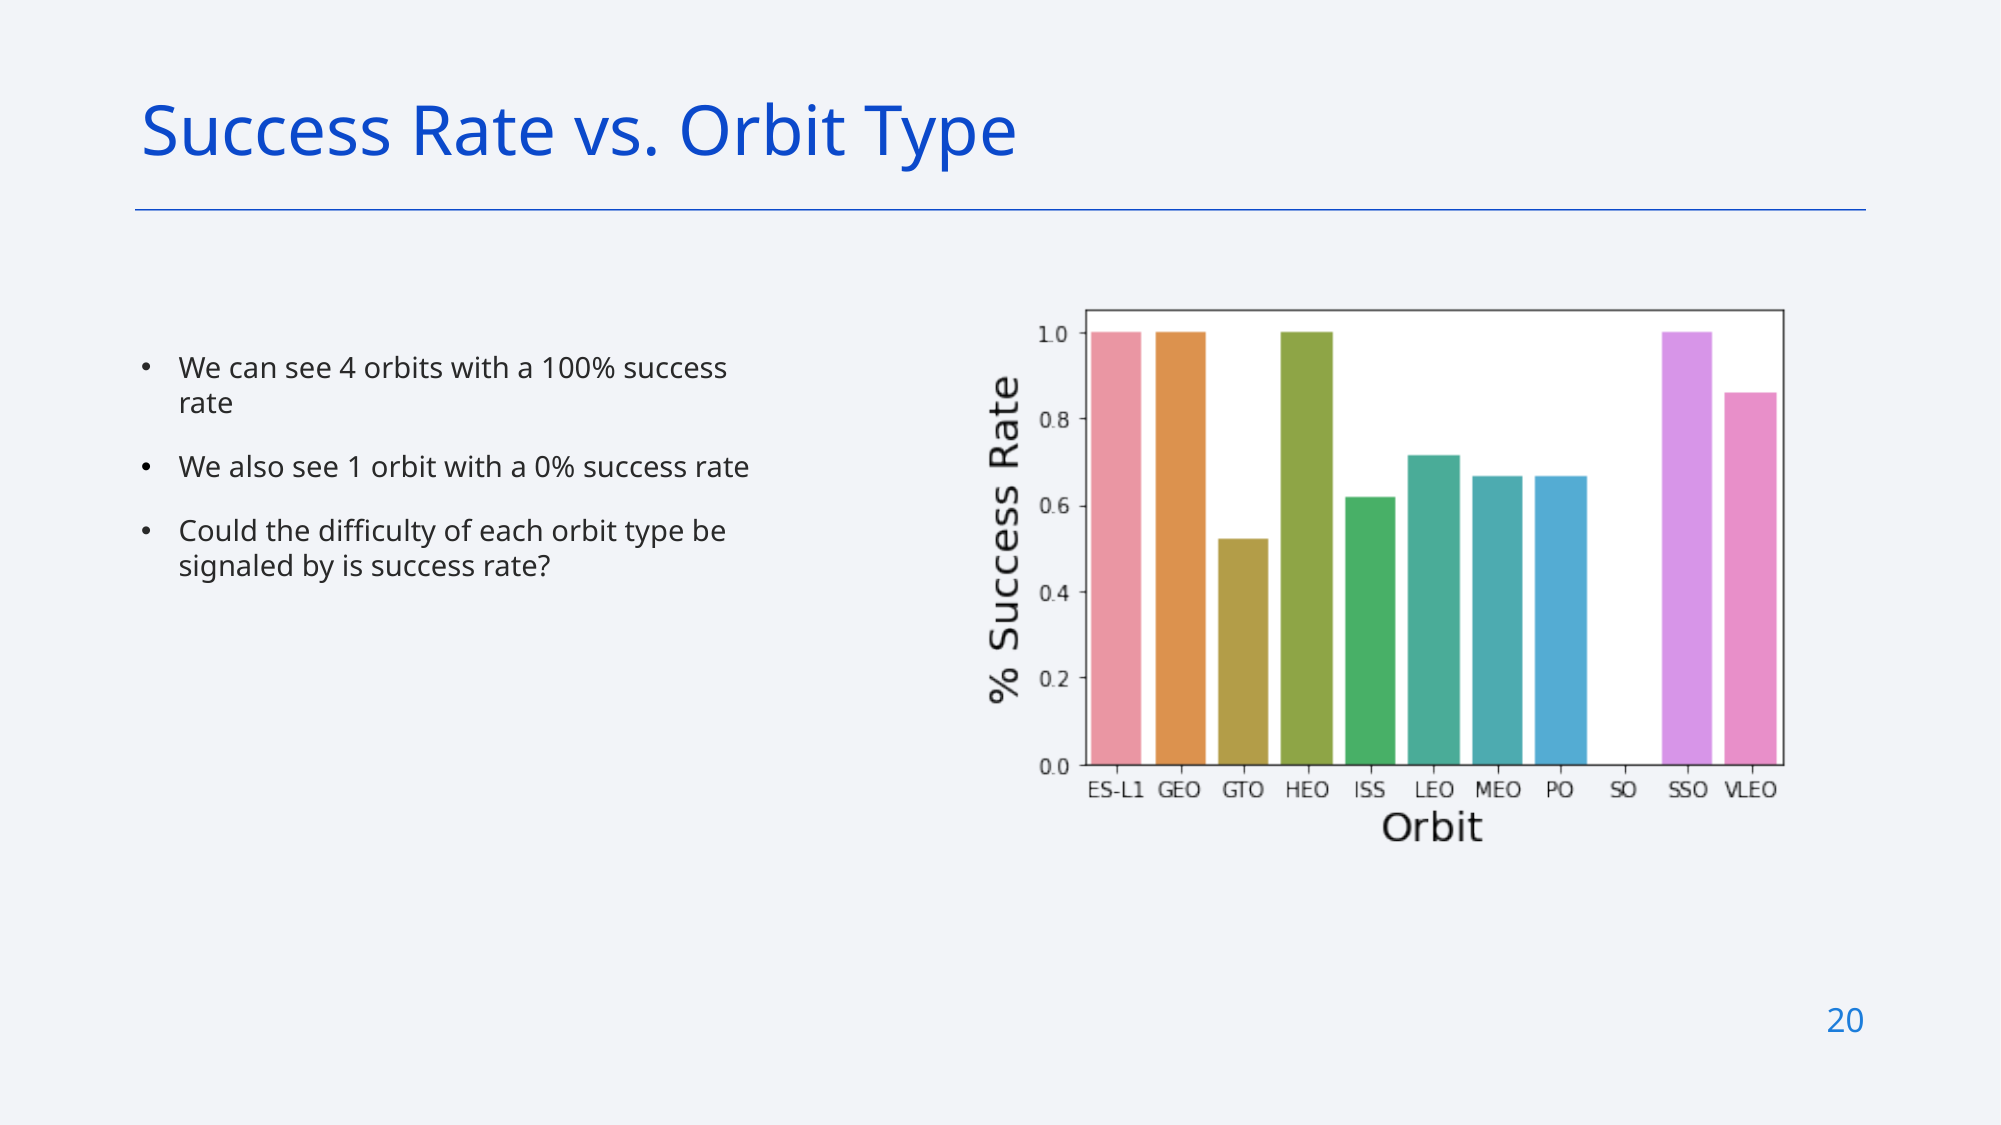

Success Rate vs. Orbit Type
# We can see 4 orbits with a 100% success rate
We also see 1 orbit with a 0% success rate
Could the difficulty of each orbit type be signaled by is success rate?